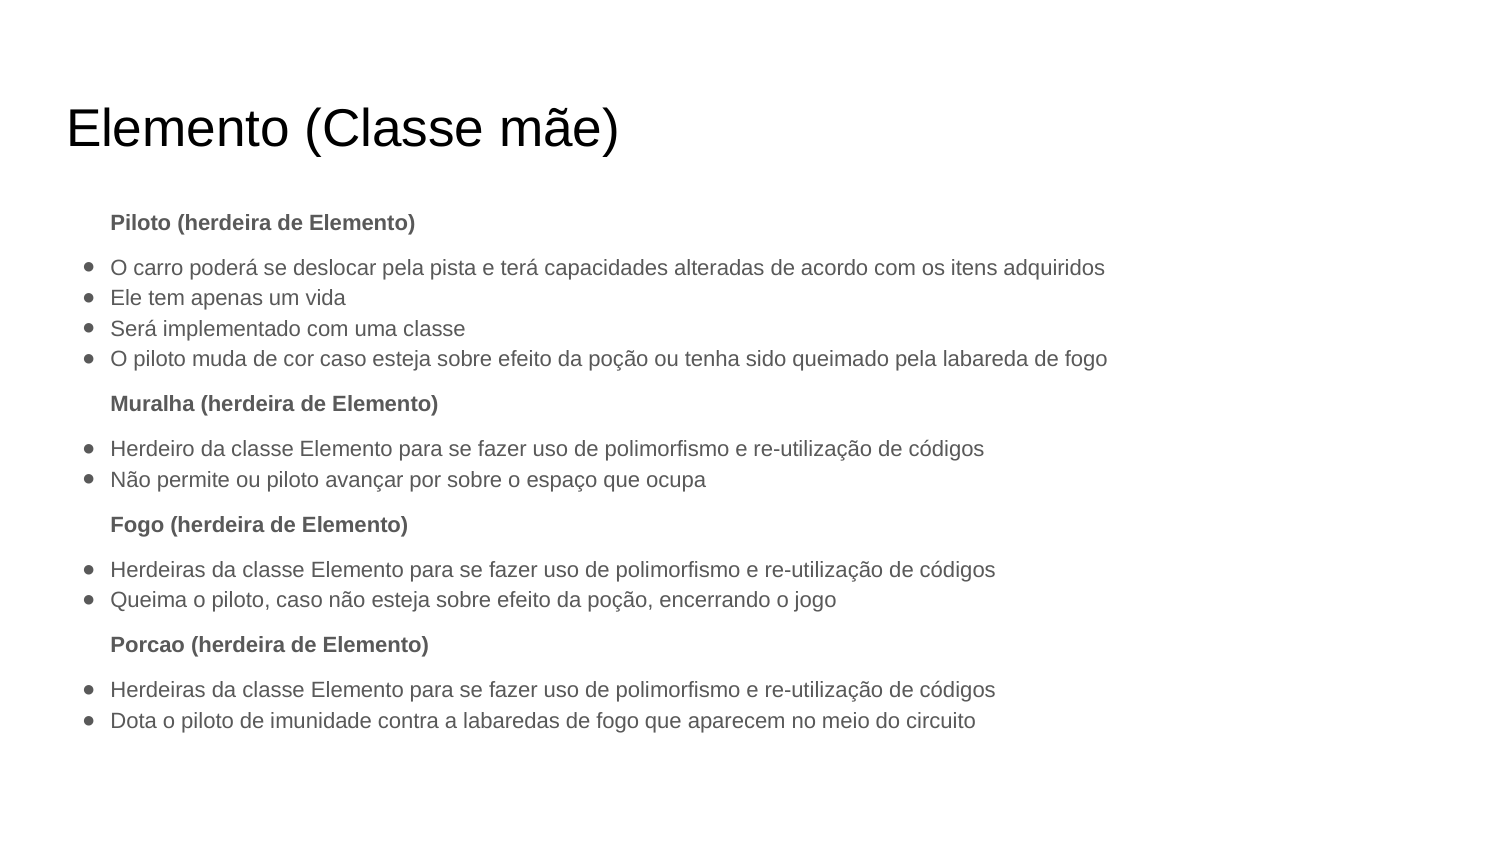

# Elemento (Classe mãe)
Piloto (herdeira de Elemento)
O carro poderá se deslocar pela pista e terá capacidades alteradas de acordo com os itens adquiridos
Ele tem apenas um vida
Será implementado com uma classe
O piloto muda de cor caso esteja sobre efeito da poção ou tenha sido queimado pela labareda de fogo
	Muralha (herdeira de Elemento)
Herdeiro da classe Elemento para se fazer uso de polimorfismo e re-utilização de códigos
Não permite ou piloto avançar por sobre o espaço que ocupa
Fogo (herdeira de Elemento)
Herdeiras da classe Elemento para se fazer uso de polimorfismo e re-utilização de códigos
Queima o piloto, caso não esteja sobre efeito da poção, encerrando o jogo
	Porcao (herdeira de Elemento)
Herdeiras da classe Elemento para se fazer uso de polimorfismo e re-utilização de códigos
Dota o piloto de imunidade contra a labaredas de fogo que aparecem no meio do circuito